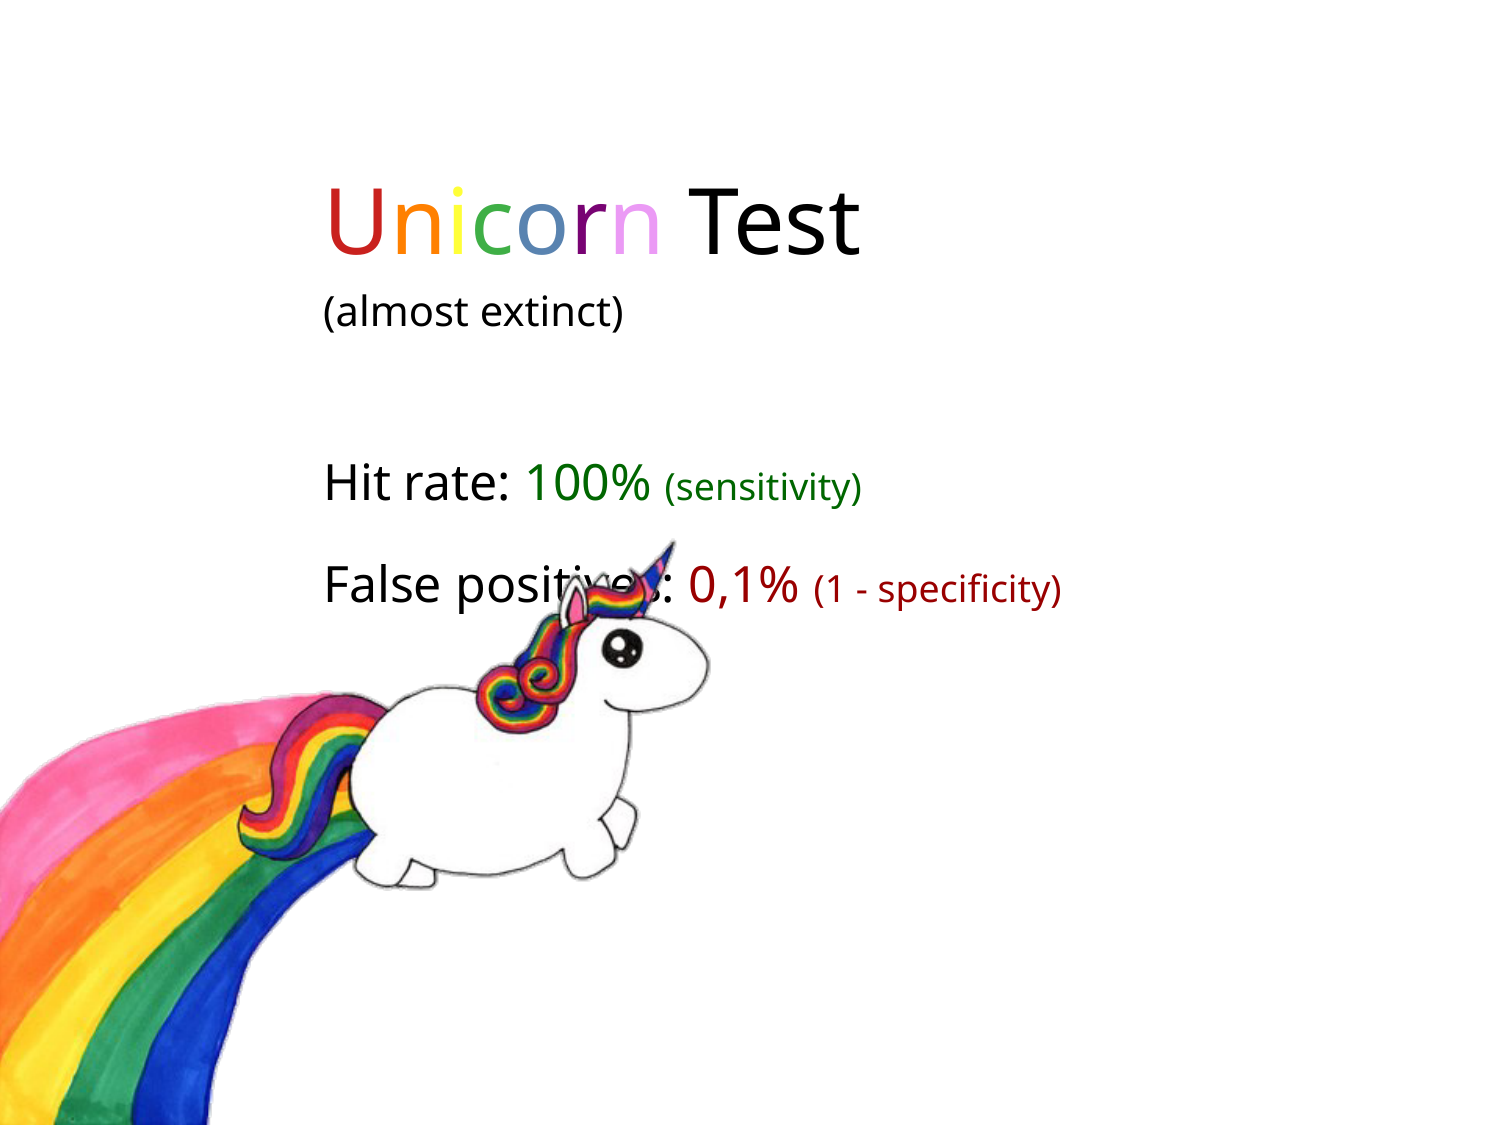

Unicorn Test
(almost extinct)
Hit rate: 100% (sensitivity)
False positives: 0,1% (1 - specificity)